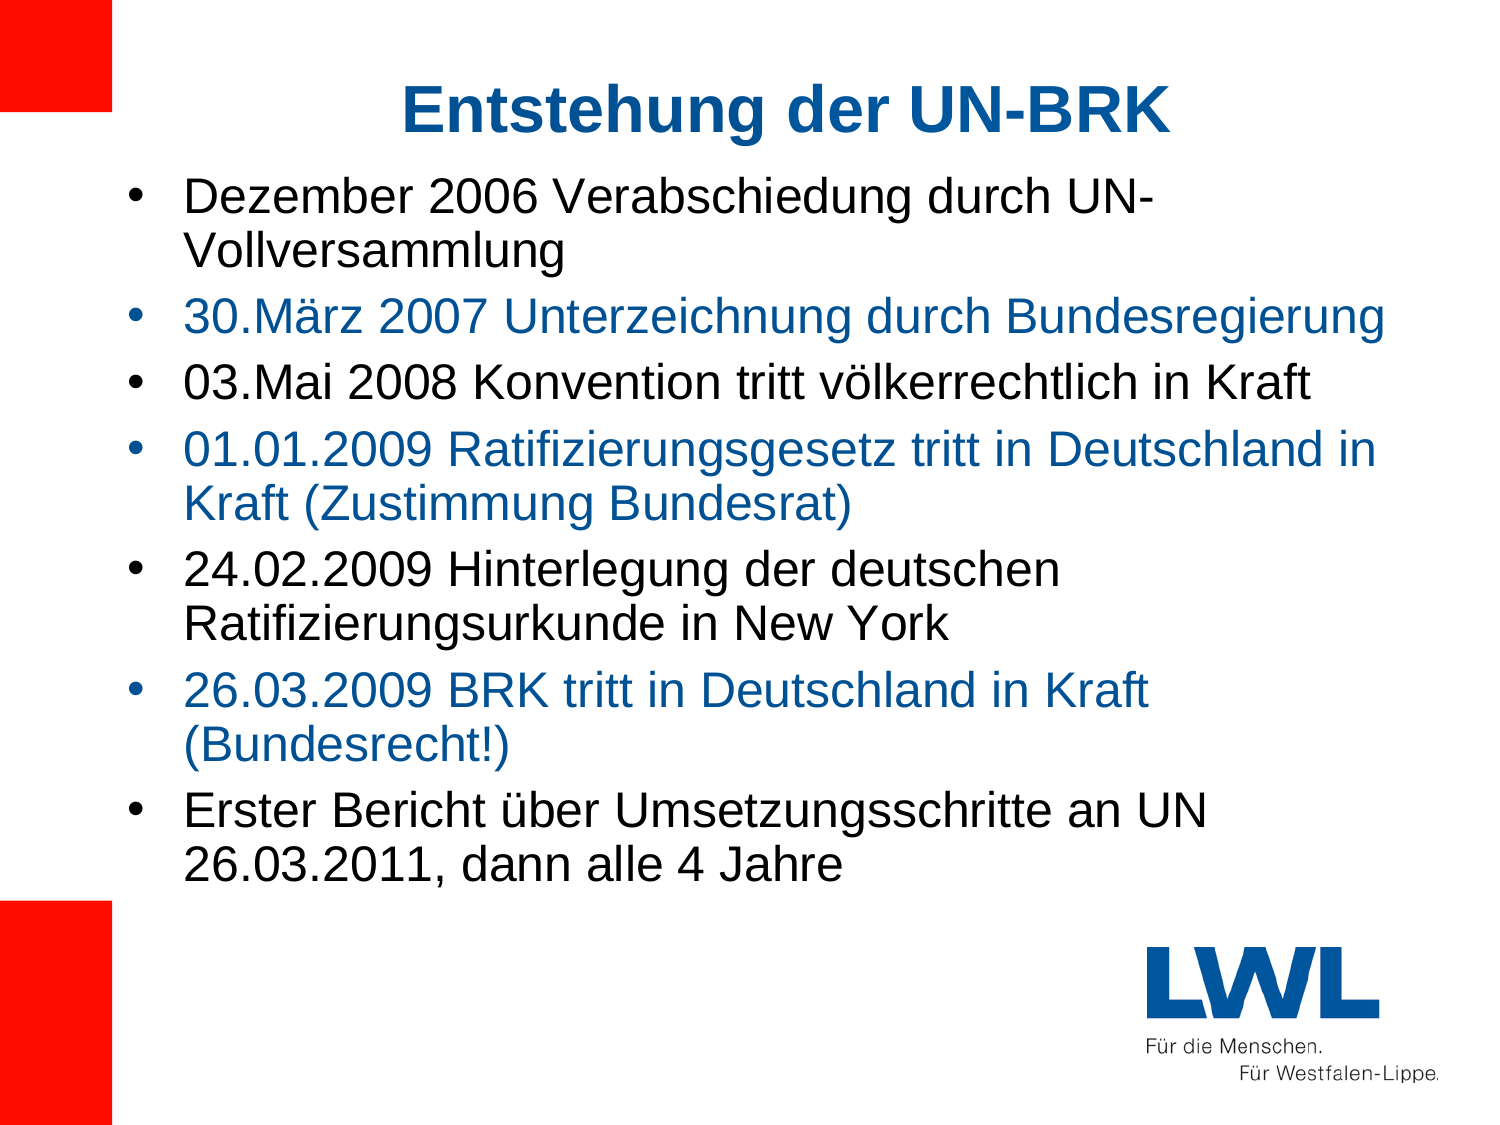

# Entstehung der UN-BRK
Dezember 2006 Verabschiedung durch UN-Vollversammlung
30.März 2007 Unterzeichnung durch Bundesregierung
03.Mai 2008 Konvention tritt völkerrechtlich in Kraft
01.01.2009 Ratifizierungsgesetz tritt in Deutschland in Kraft (Zustimmung Bundesrat)
24.02.2009 Hinterlegung der deutschen Ratifizierungsurkunde in New York
26.03.2009 BRK tritt in Deutschland in Kraft (Bundesrecht!)
Erster Bericht über Umsetzungsschritte an UN 26.03.2011, dann alle 4 Jahre